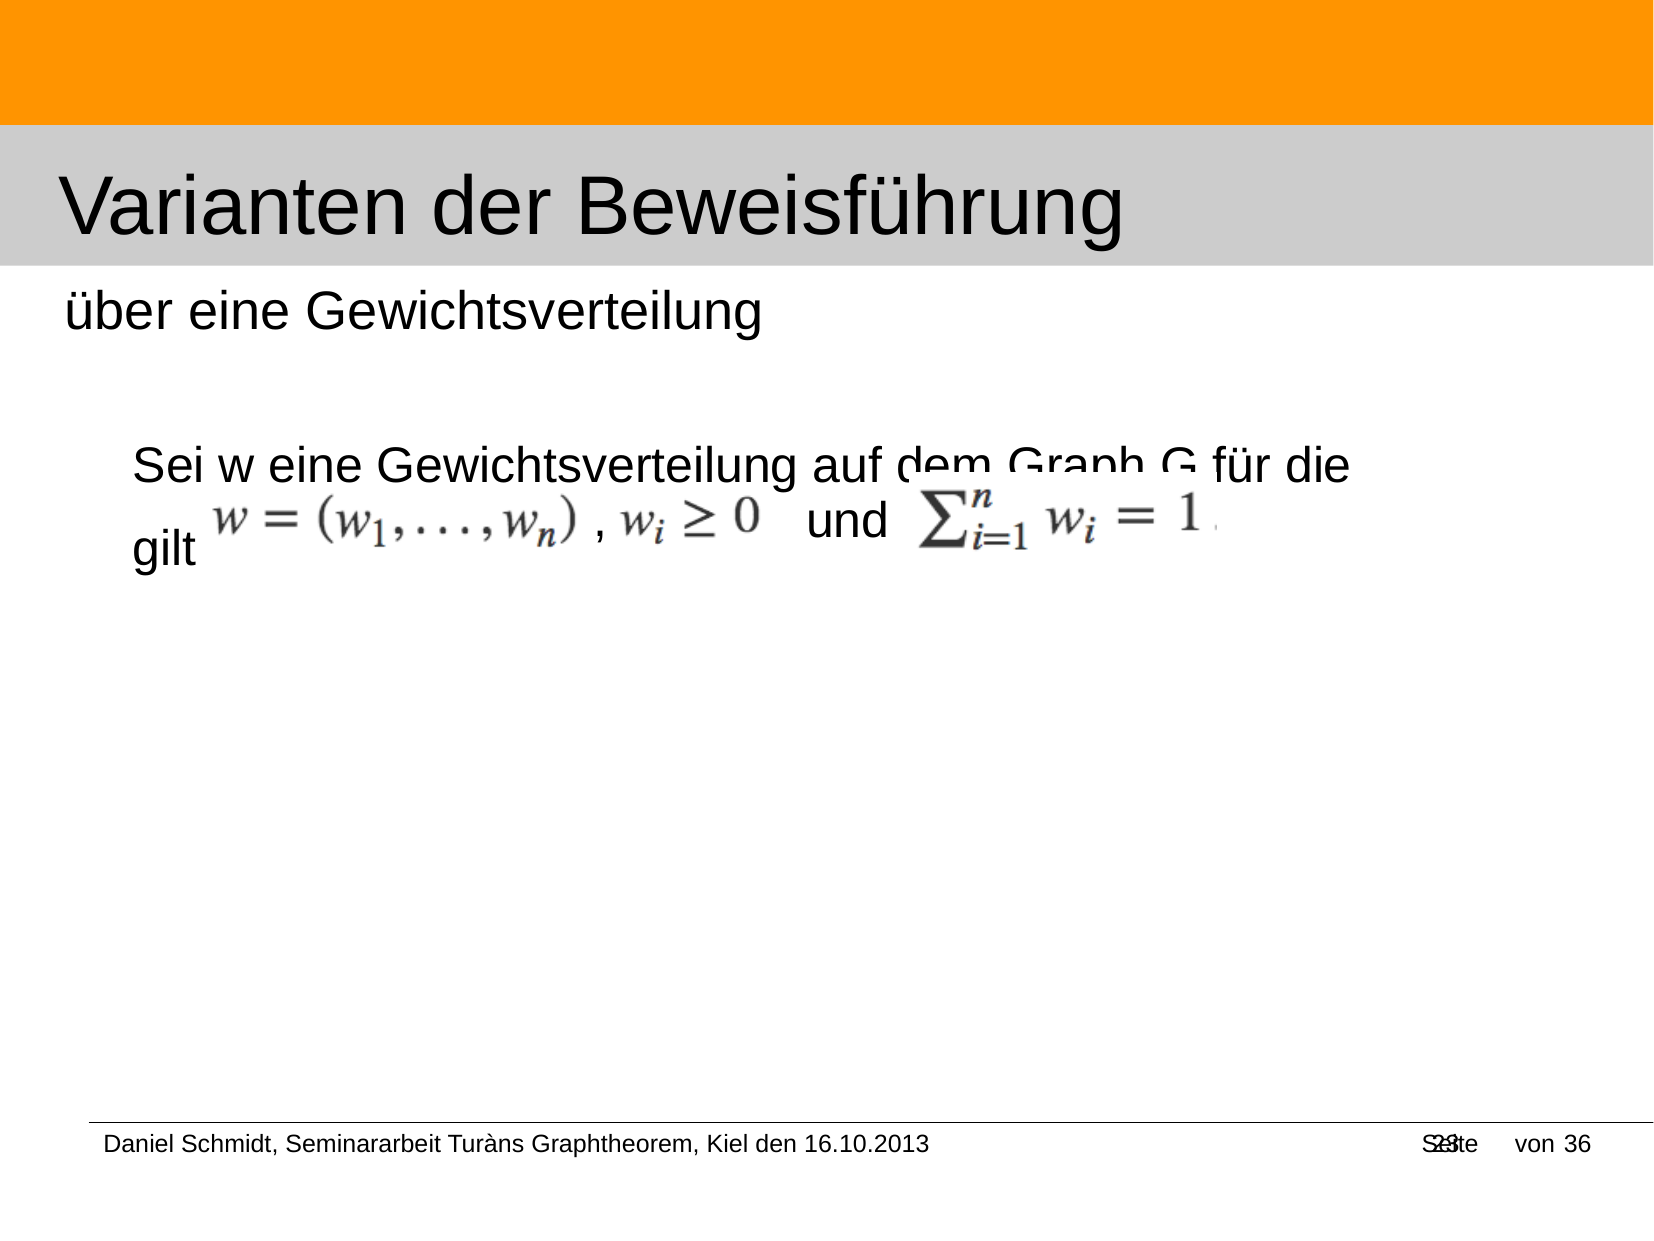

# Varianten der Beweisführung
über eine Gewichtsverteilung
Sei w eine Gewichtsverteilung auf dem Graph G für die gilt
,
und
36
von
Daniel Schmidt, Seminararbeit Turàns Graphtheorem, Kiel den 16.10.2013
Seite